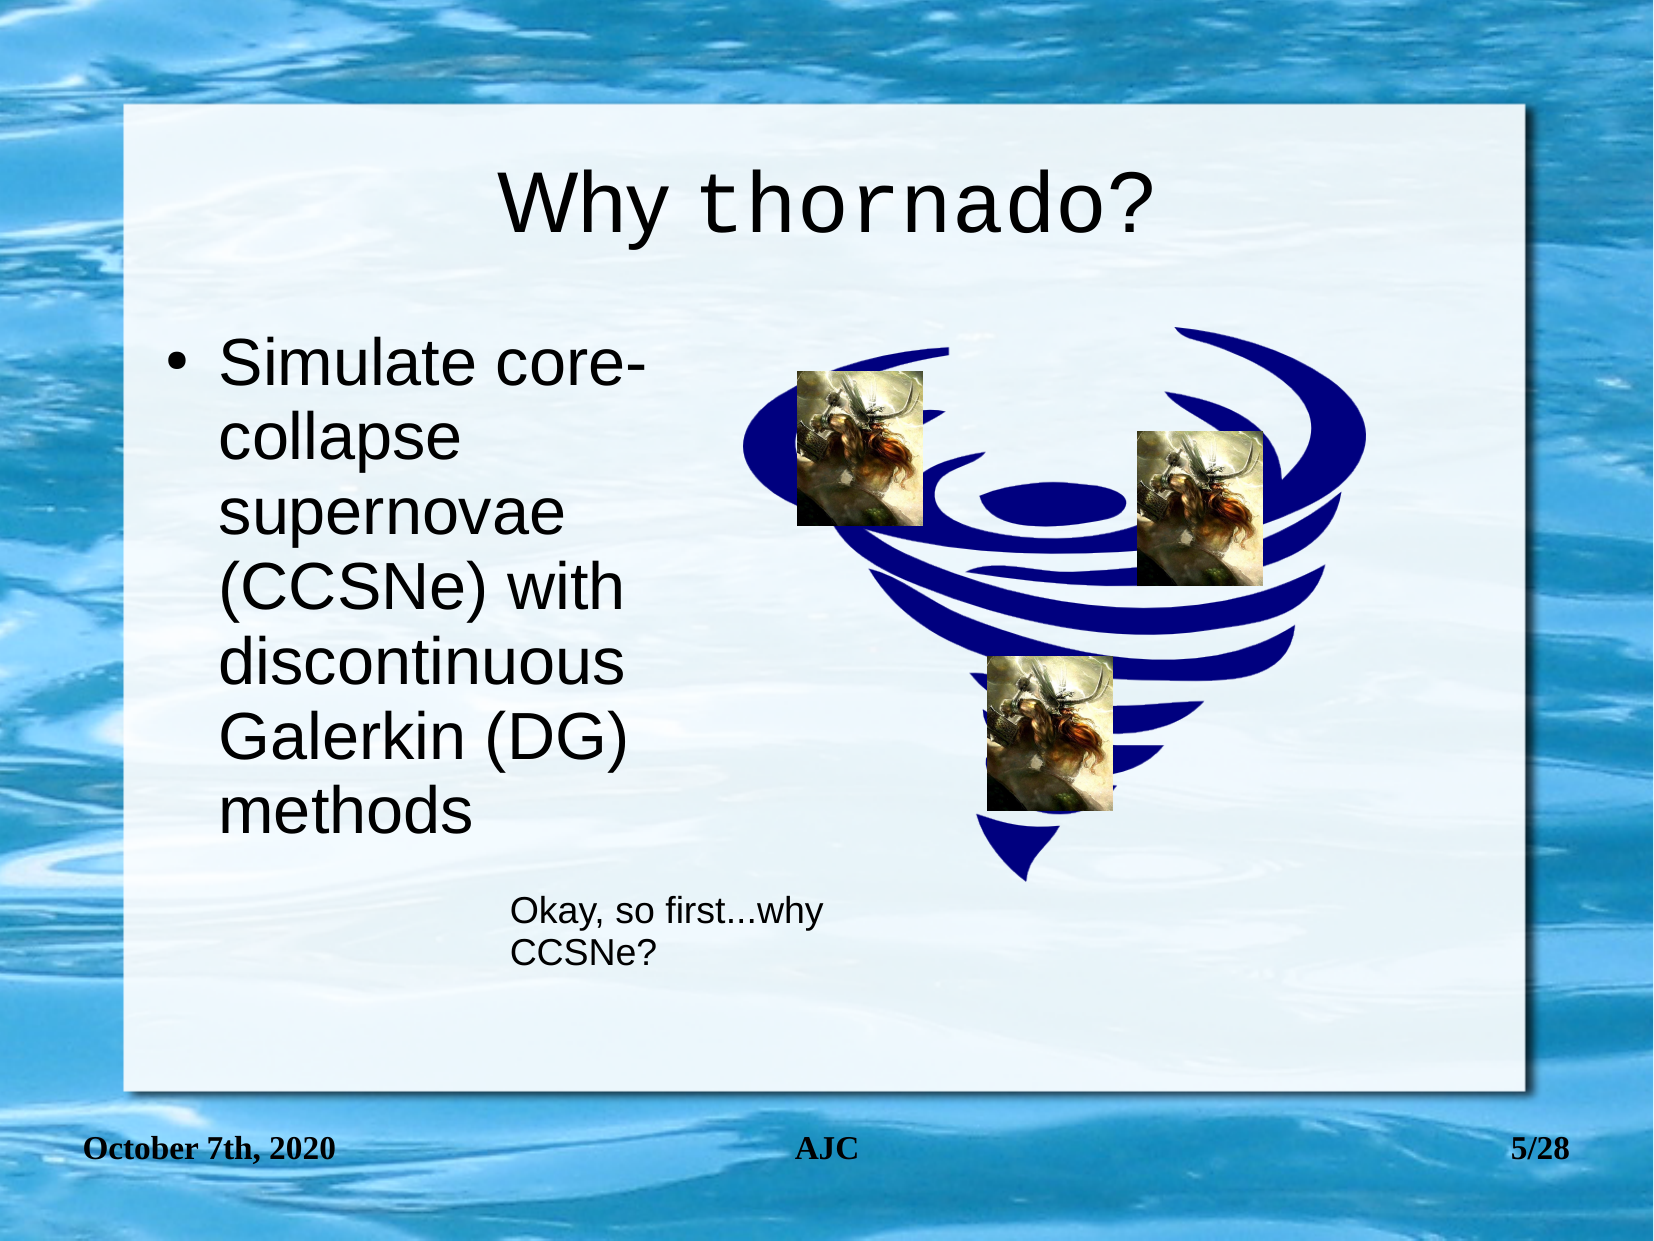

# Why thornado?
Simulate core-collapse supernovae (CCSNe) with discontinuous Galerkin (DG) methods
Okay, so first...why CCSNe?
October 7th, 2020
AJC
5